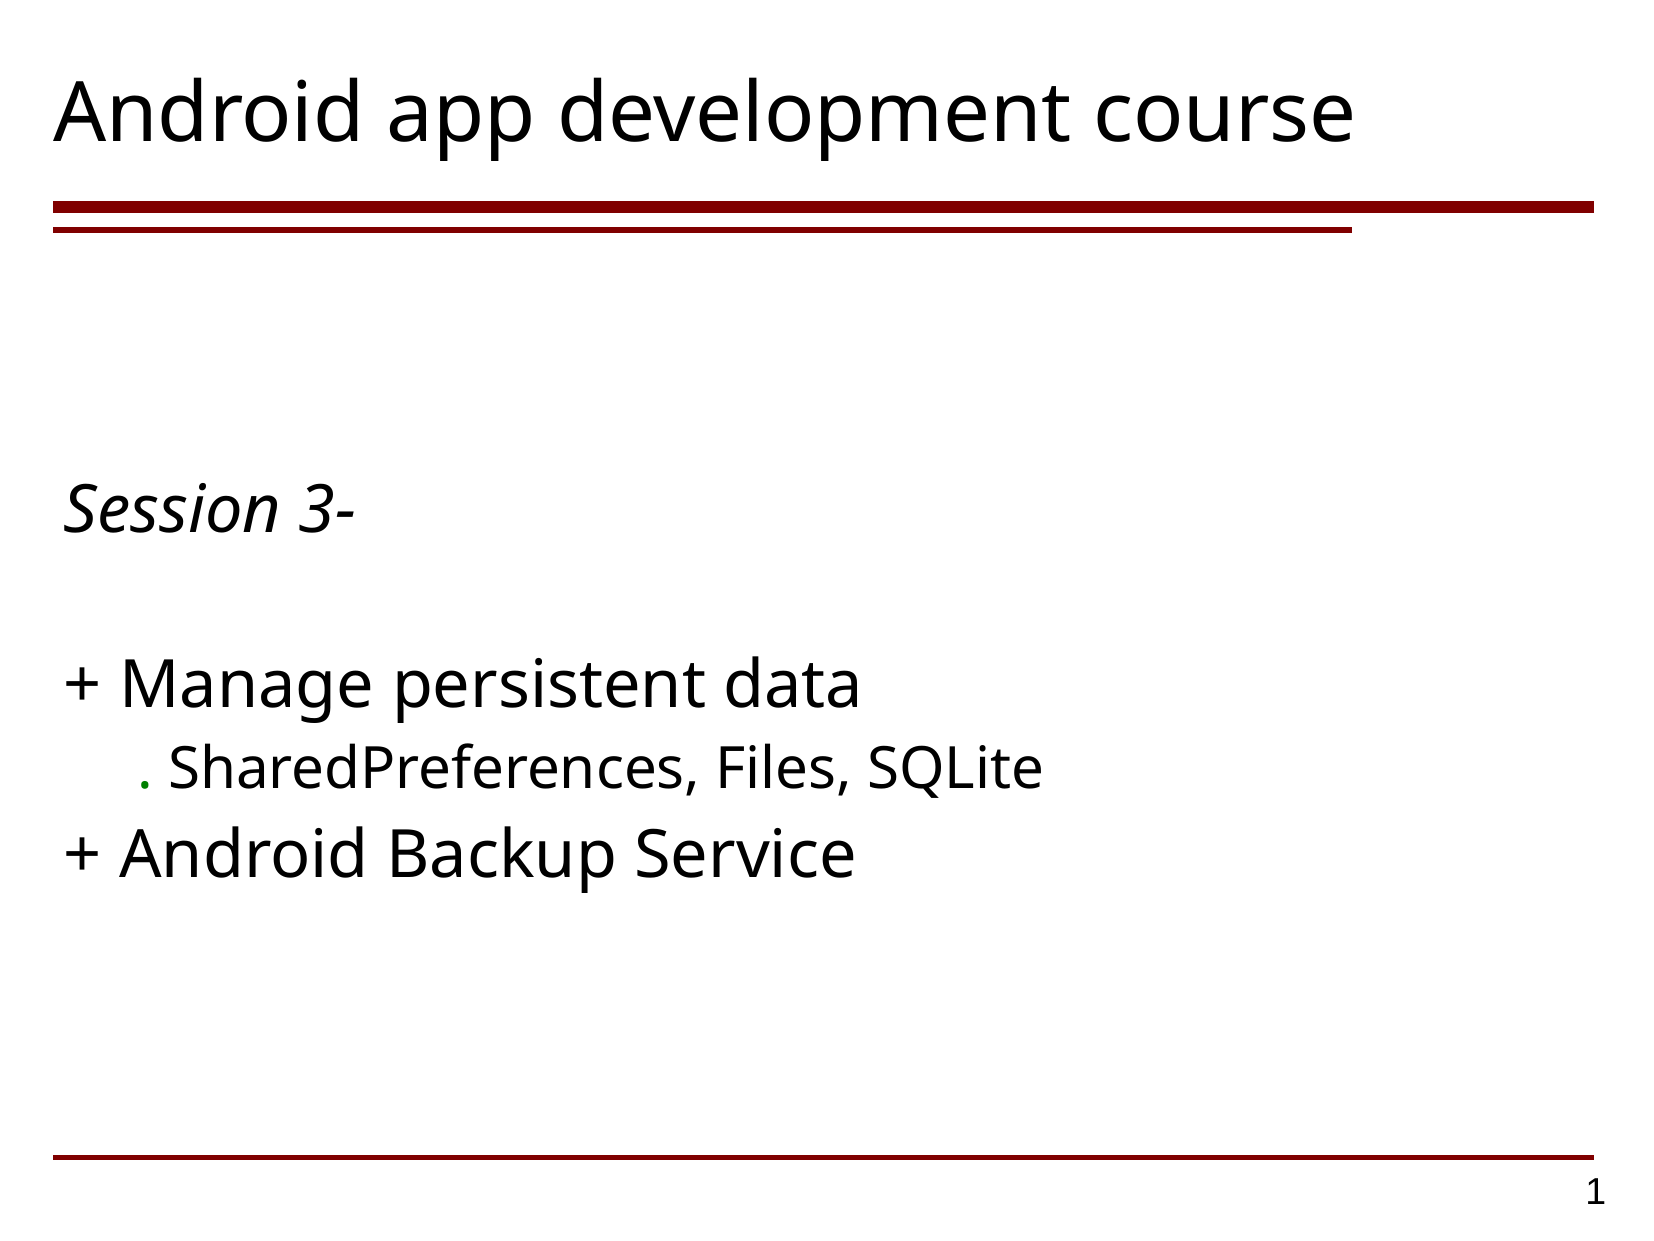

# Android app development course
Session 3-
+ Manage persistent data
	. SharedPreferences, Files, SQLite
+ Android Backup Service